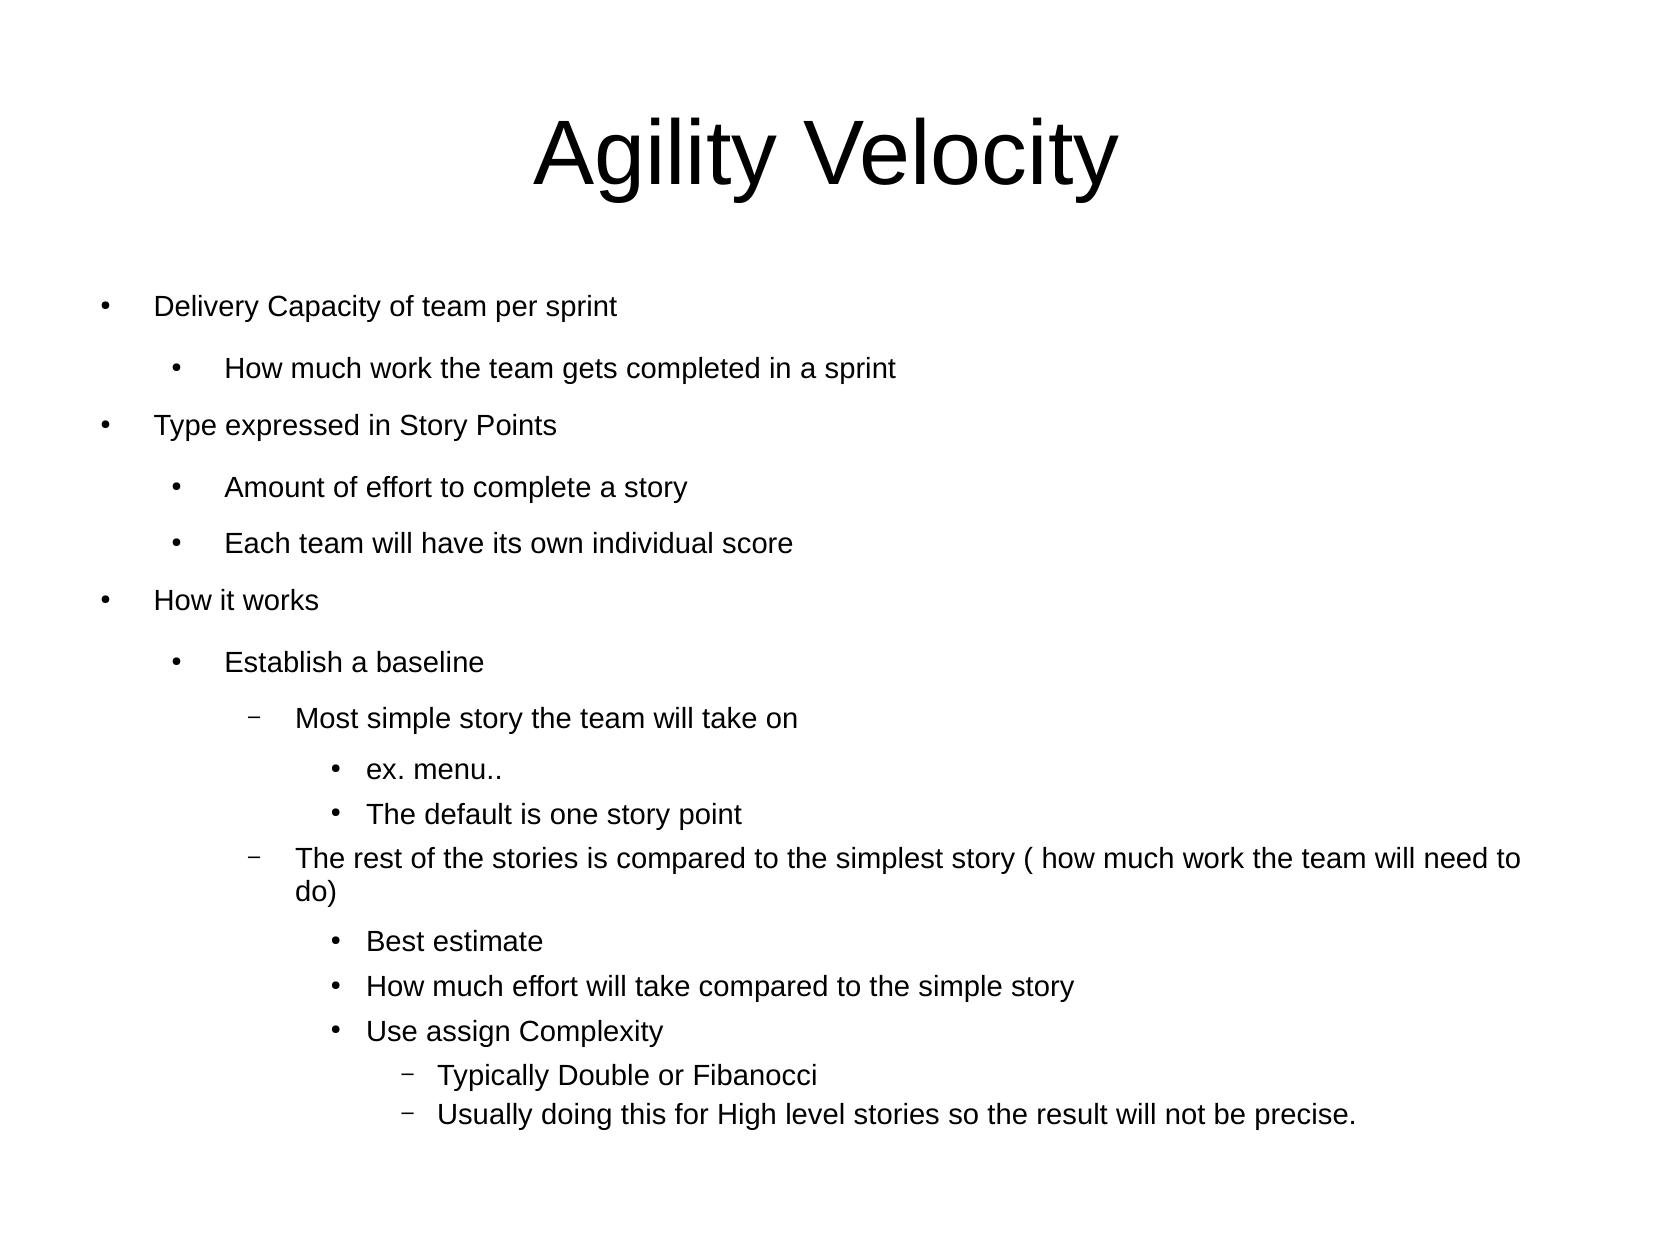

# Agility Velocity
Delivery Capacity of team per sprint
How much work the team gets completed in a sprint
Type expressed in Story Points
Amount of effort to complete a story
Each team will have its own individual score
How it works
Establish a baseline
Most simple story the team will take on
ex. menu..
The default is one story point
The rest of the stories is compared to the simplest story ( how much work the team will need to do)
Best estimate
How much effort will take compared to the simple story
Use assign Complexity
Typically Double or Fibanocci
Usually doing this for High level stories so the result will not be precise.